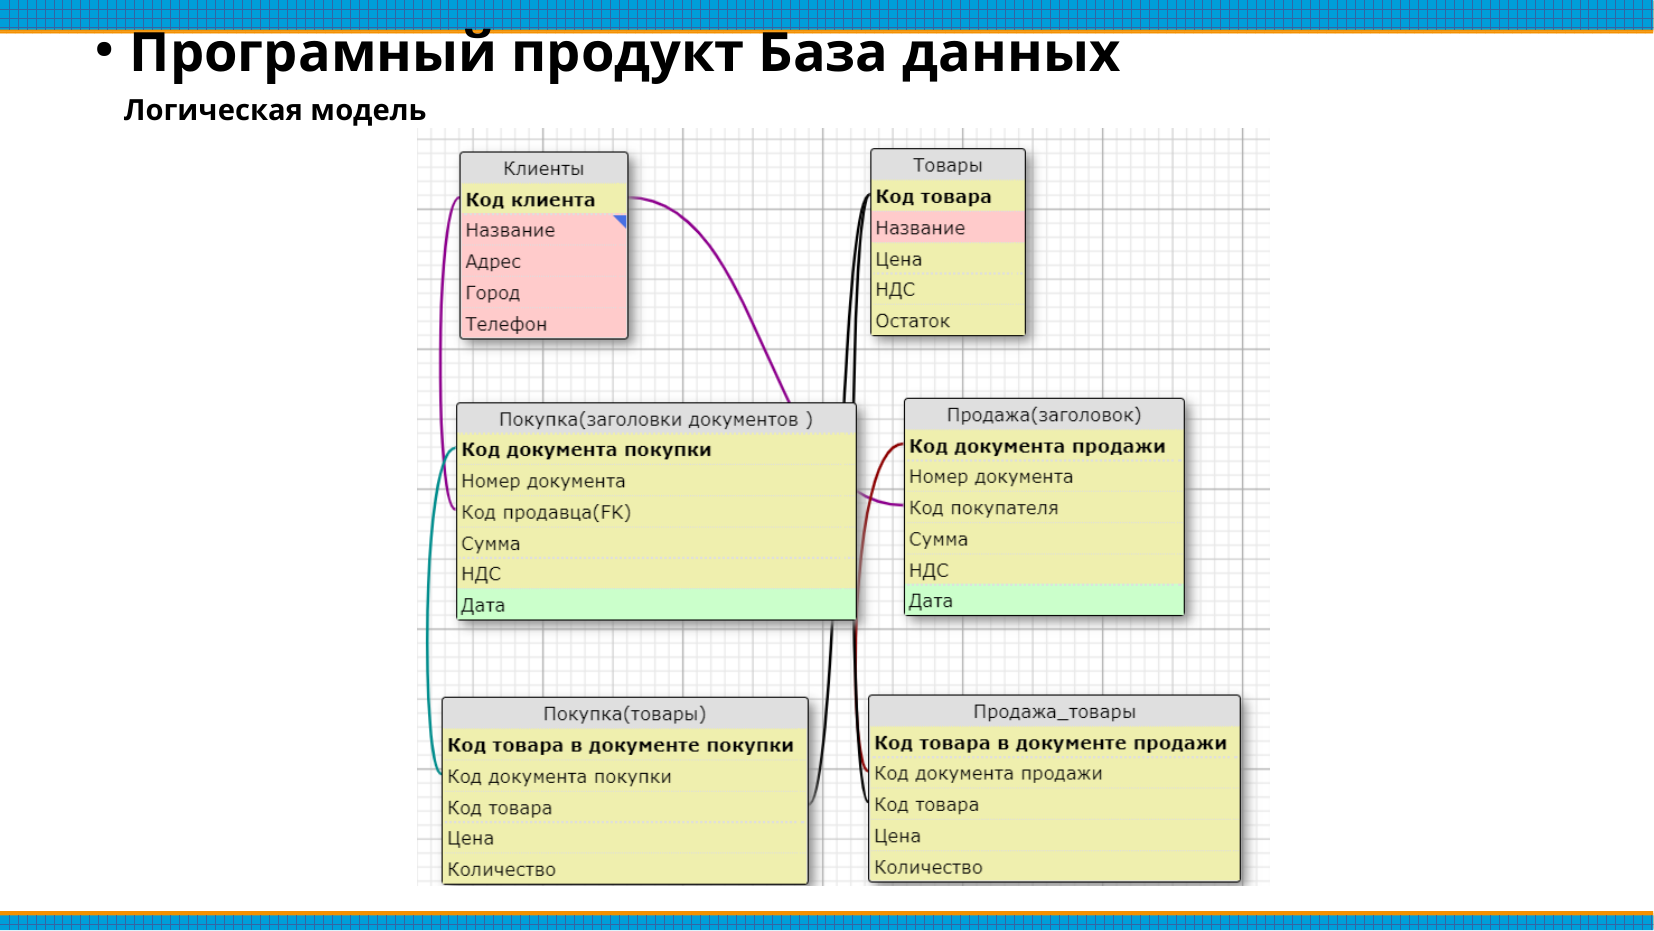

Програмный продукт База данных
Логическая модель
#